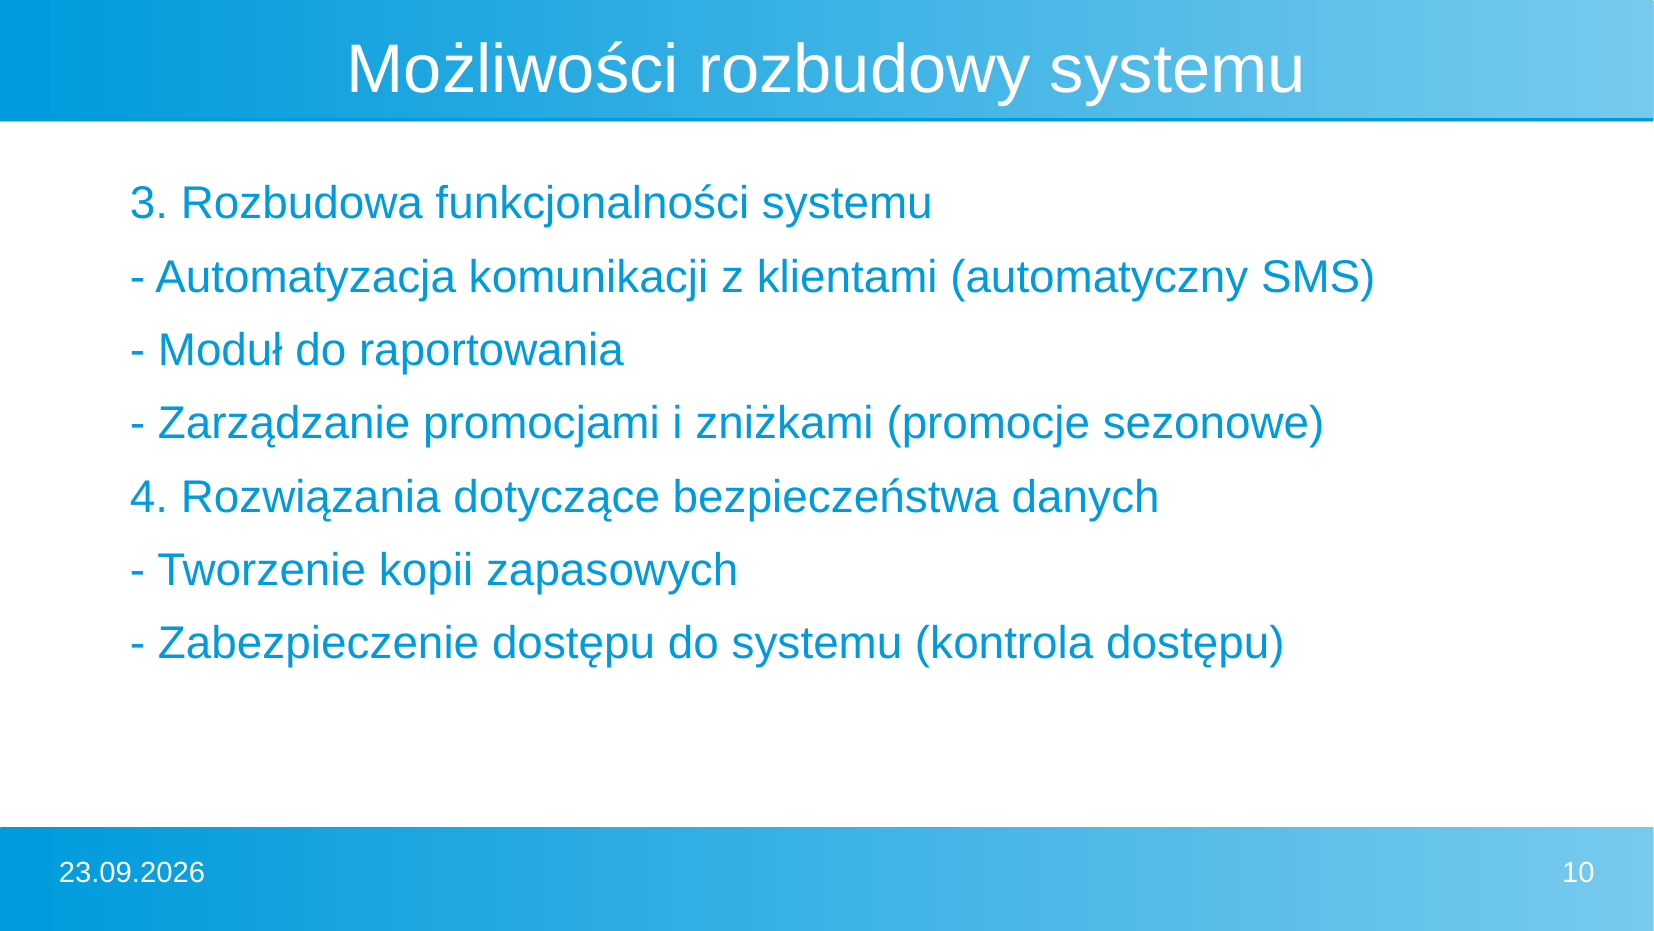

# Możliwości rozbudowy systemu
3. Rozbudowa funkcjonalności systemu
- Automatyzacja komunikacji z klientami (automatyczny SMS)
- Moduł do raportowania
- Zarządzanie promocjami i zniżkami (promocje sezonowe)
4. Rozwiązania dotyczące bezpieczeństwa danych
- Tworzenie kopii zapasowych
- Zabezpieczenie dostępu do systemu (kontrola dostępu)
10